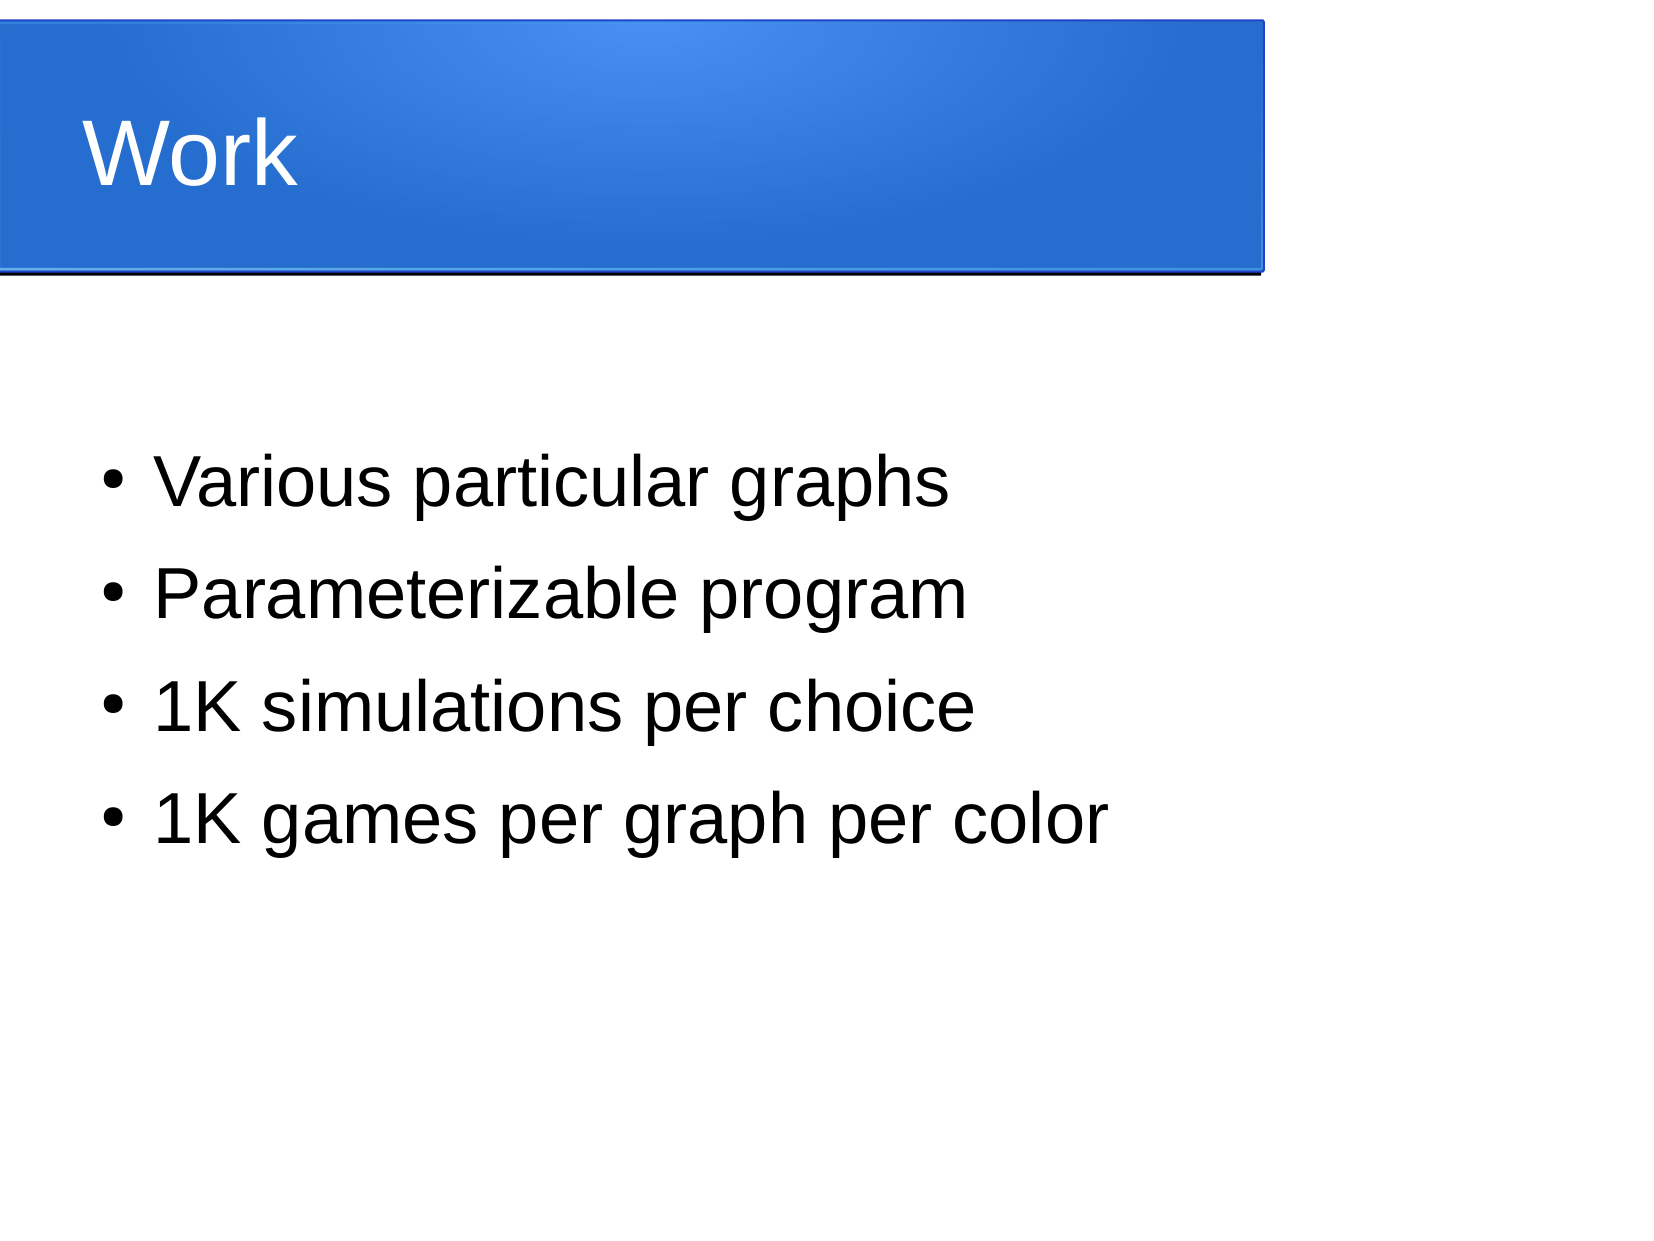

# Work
Various particular graphs
Parameterizable program
1K simulations per choice
1K games per graph per color